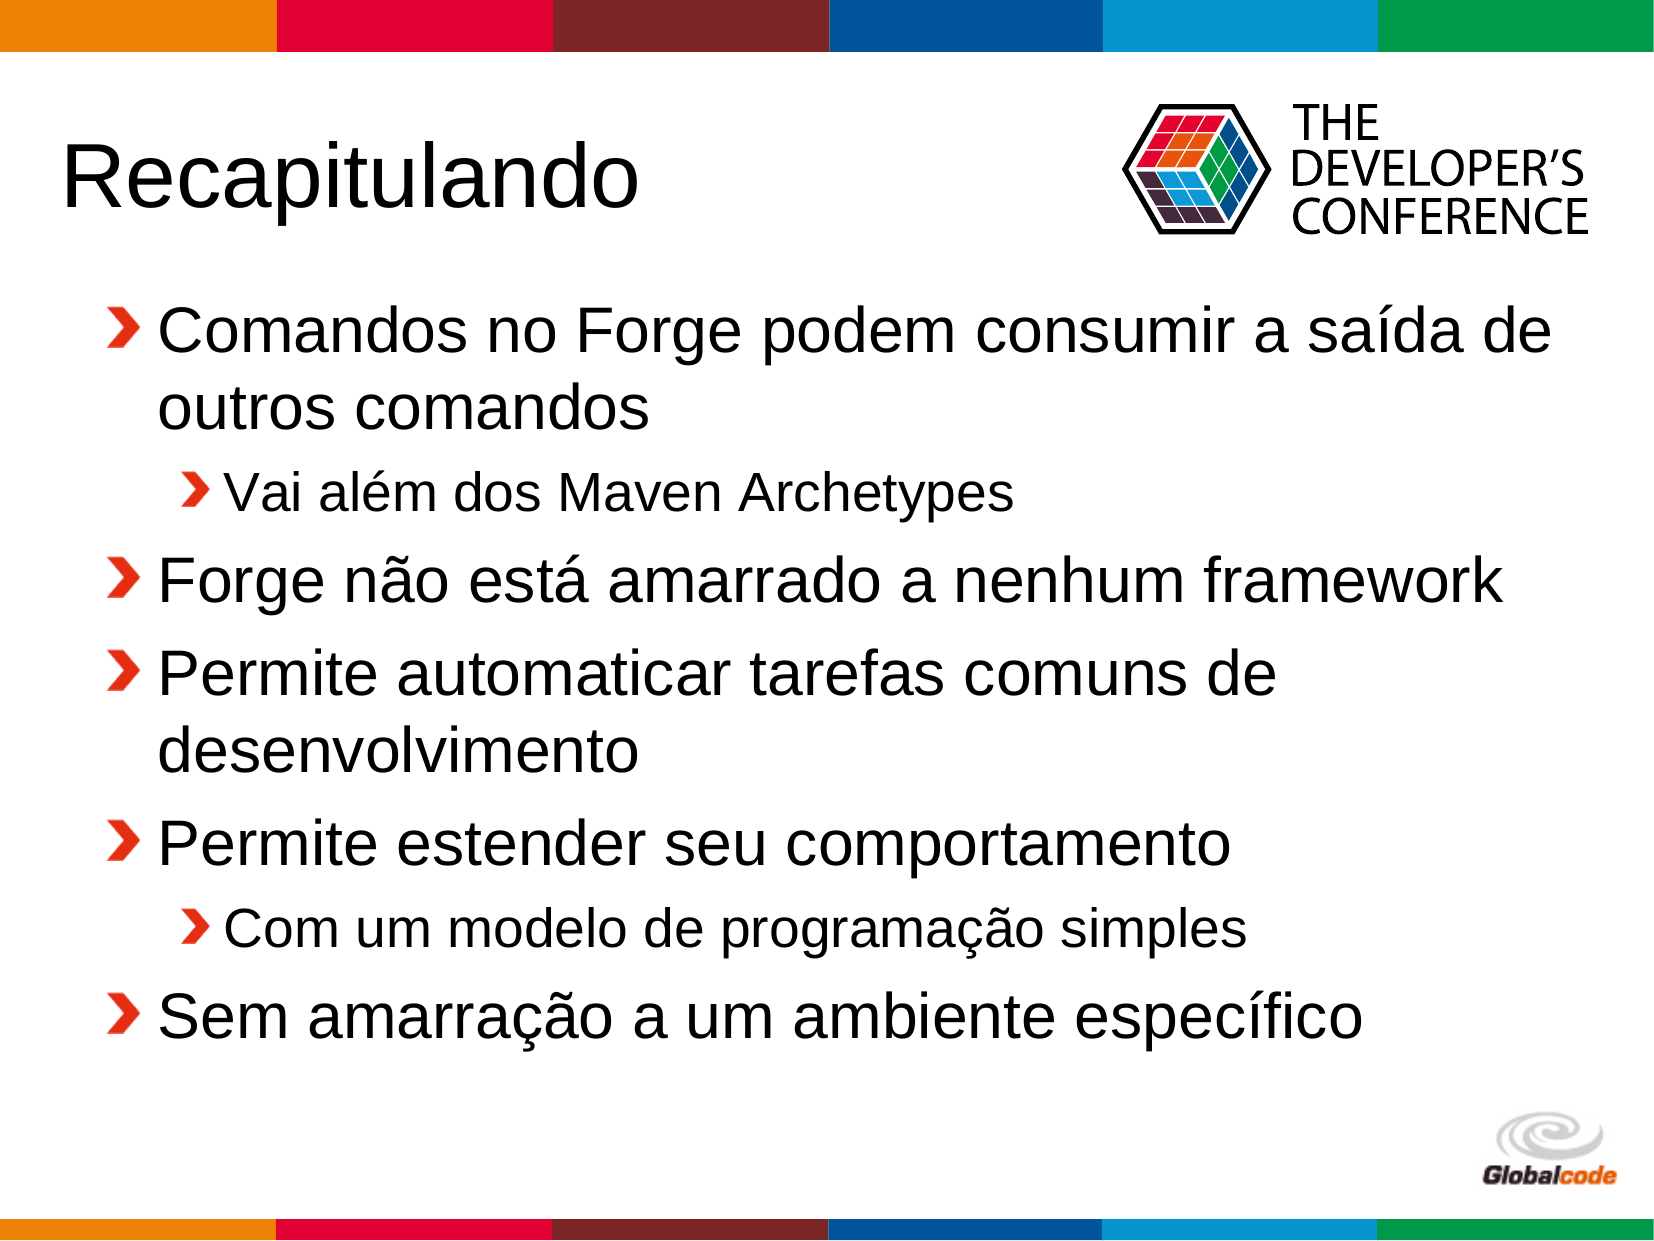

# Recapitulando
Comandos no Forge podem consumir a saída de outros comandos
Vai além dos Maven Archetypes
Forge não está amarrado a nenhum framework
Permite automaticar tarefas comuns de desenvolvimento
Permite estender seu comportamento
Com um modelo de programação simples
Sem amarração a um ambiente específico